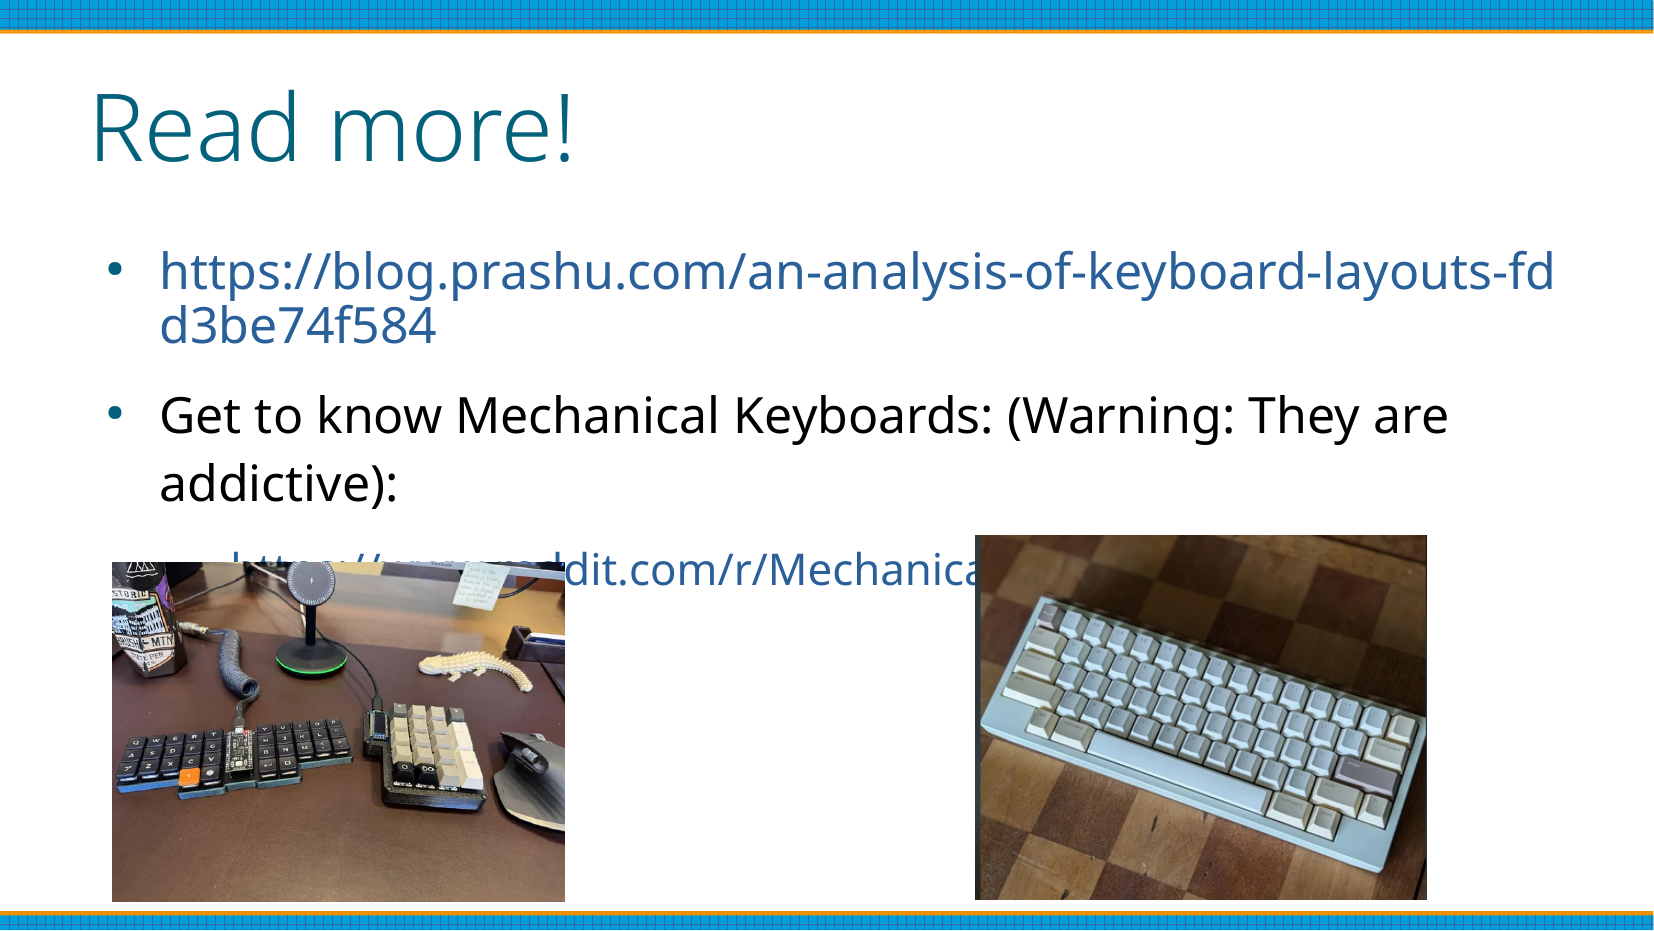

# Read more!
https://blog.prashu.com/an-analysis-of-keyboard-layouts-fdd3be74f584
Get to know Mechanical Keyboards: (Warning: They are addictive):
https://www.reddit.com/r/MechanicalKeyboards/